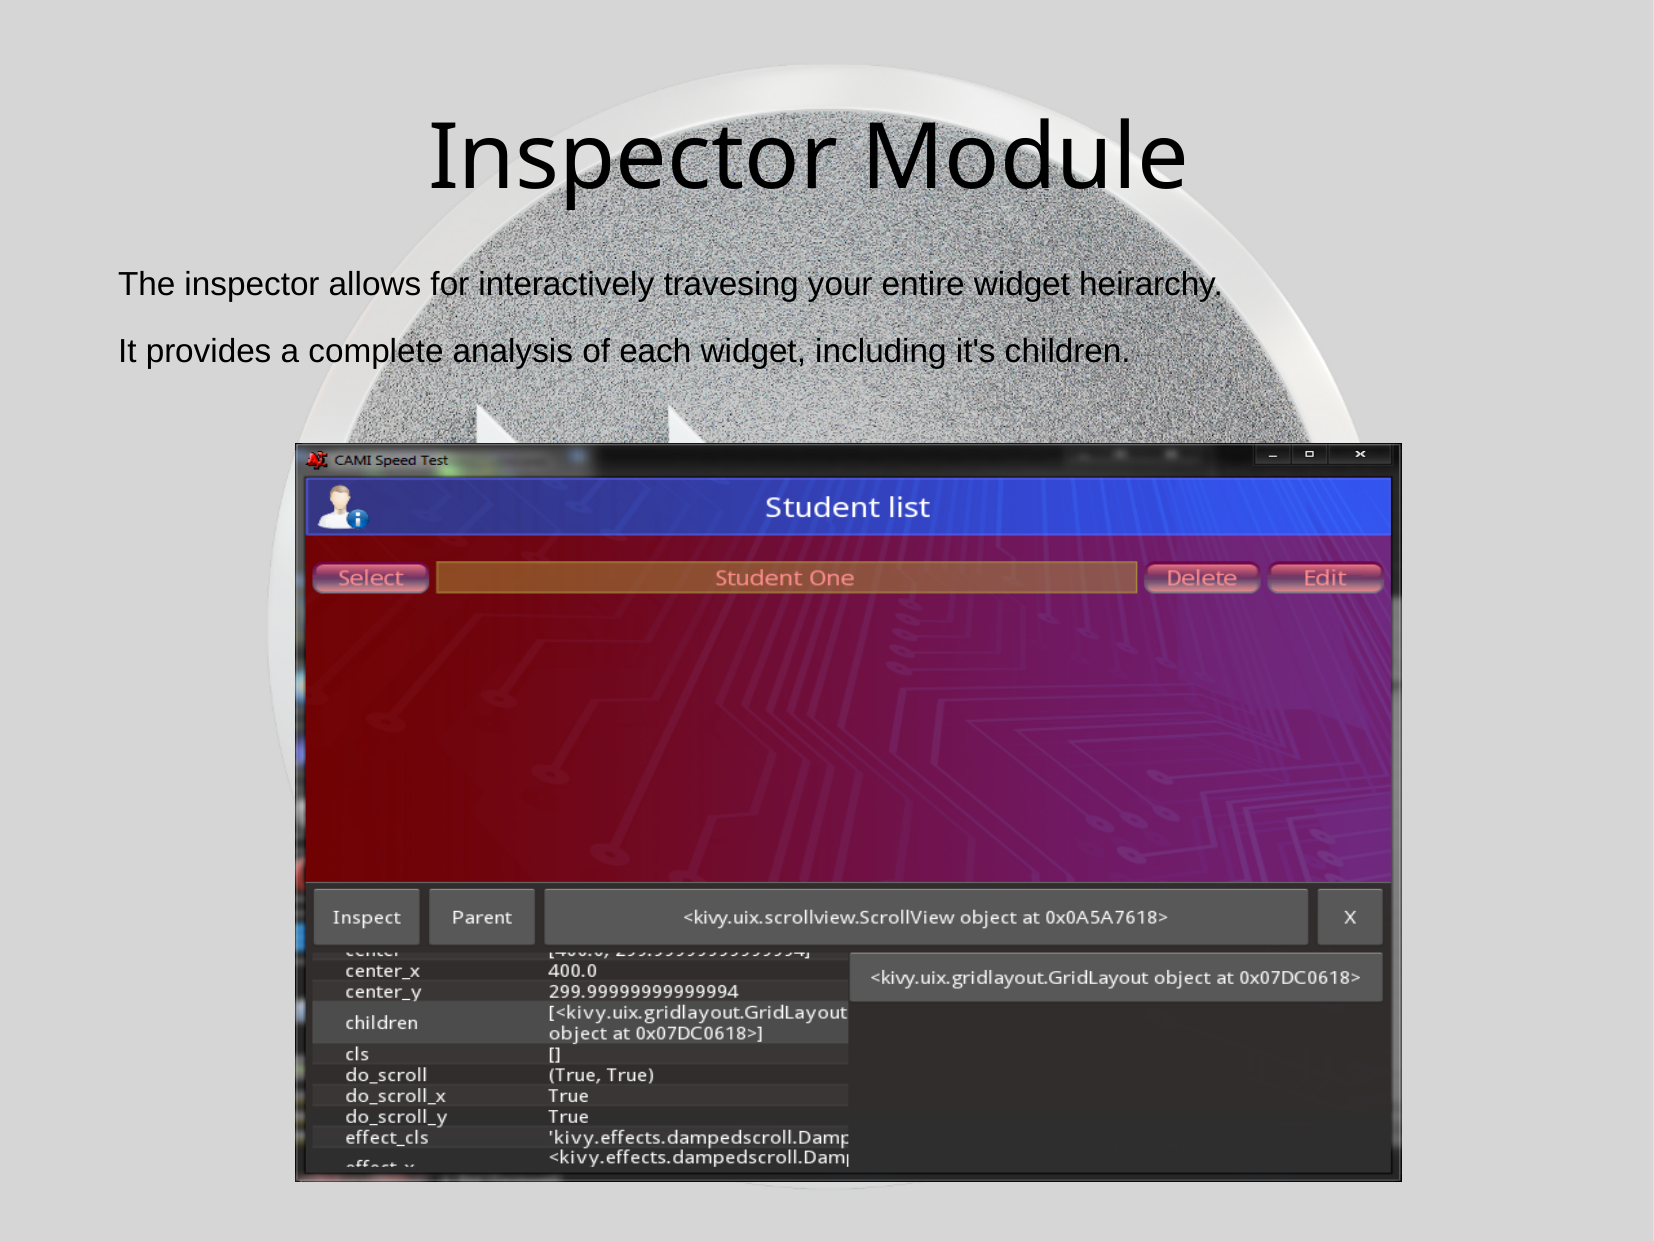

# Inspector Module
The inspector allows for interactively travesing your entire widget heirarchy.
It provides a complete analysis of each widget, including it's children.